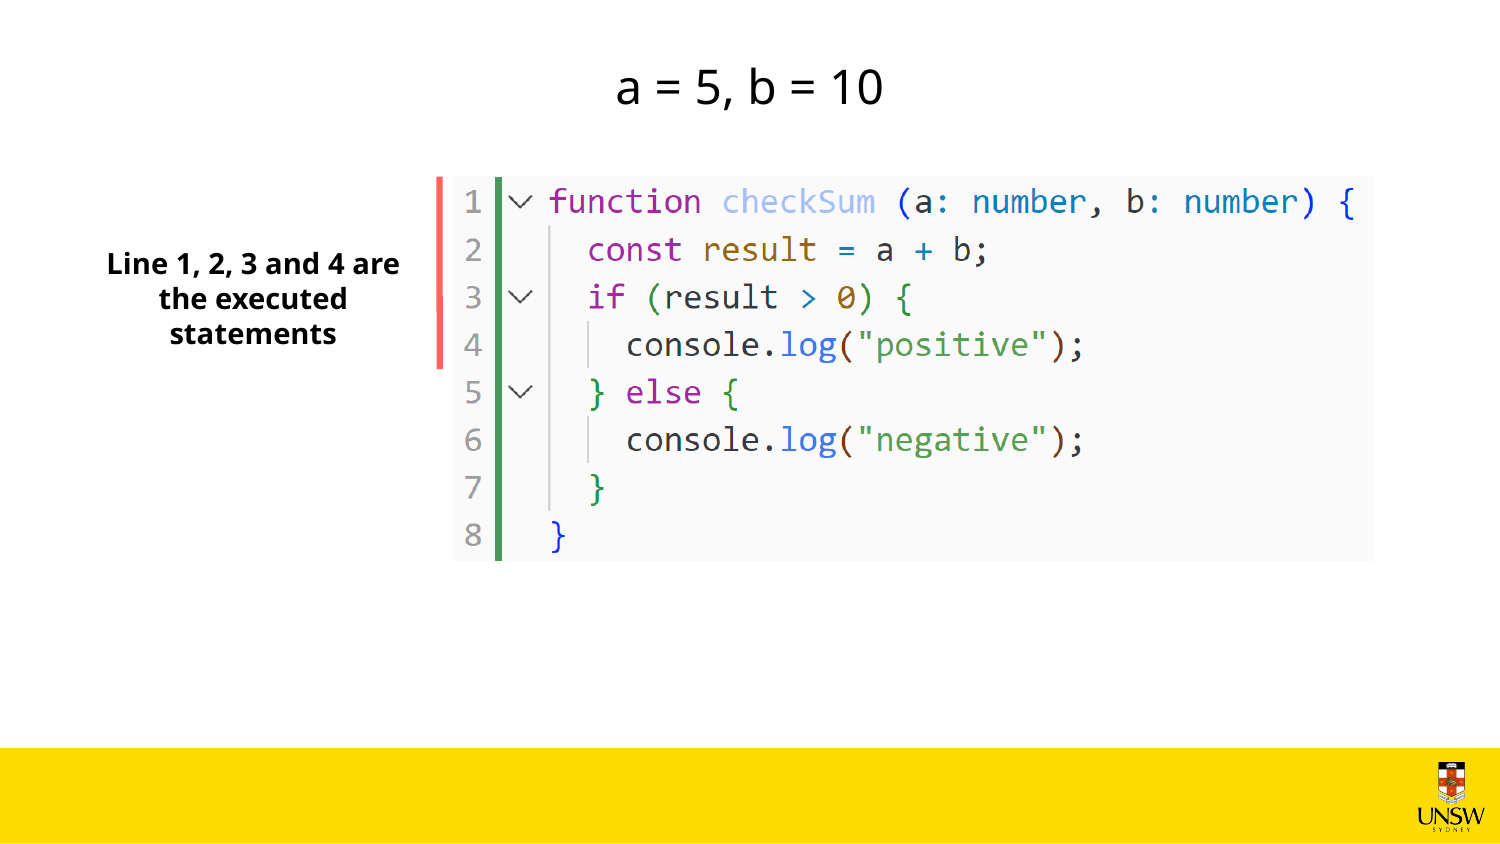

a = 5, b = 10
Line 1, 2, 3 and 4 are the executed statements